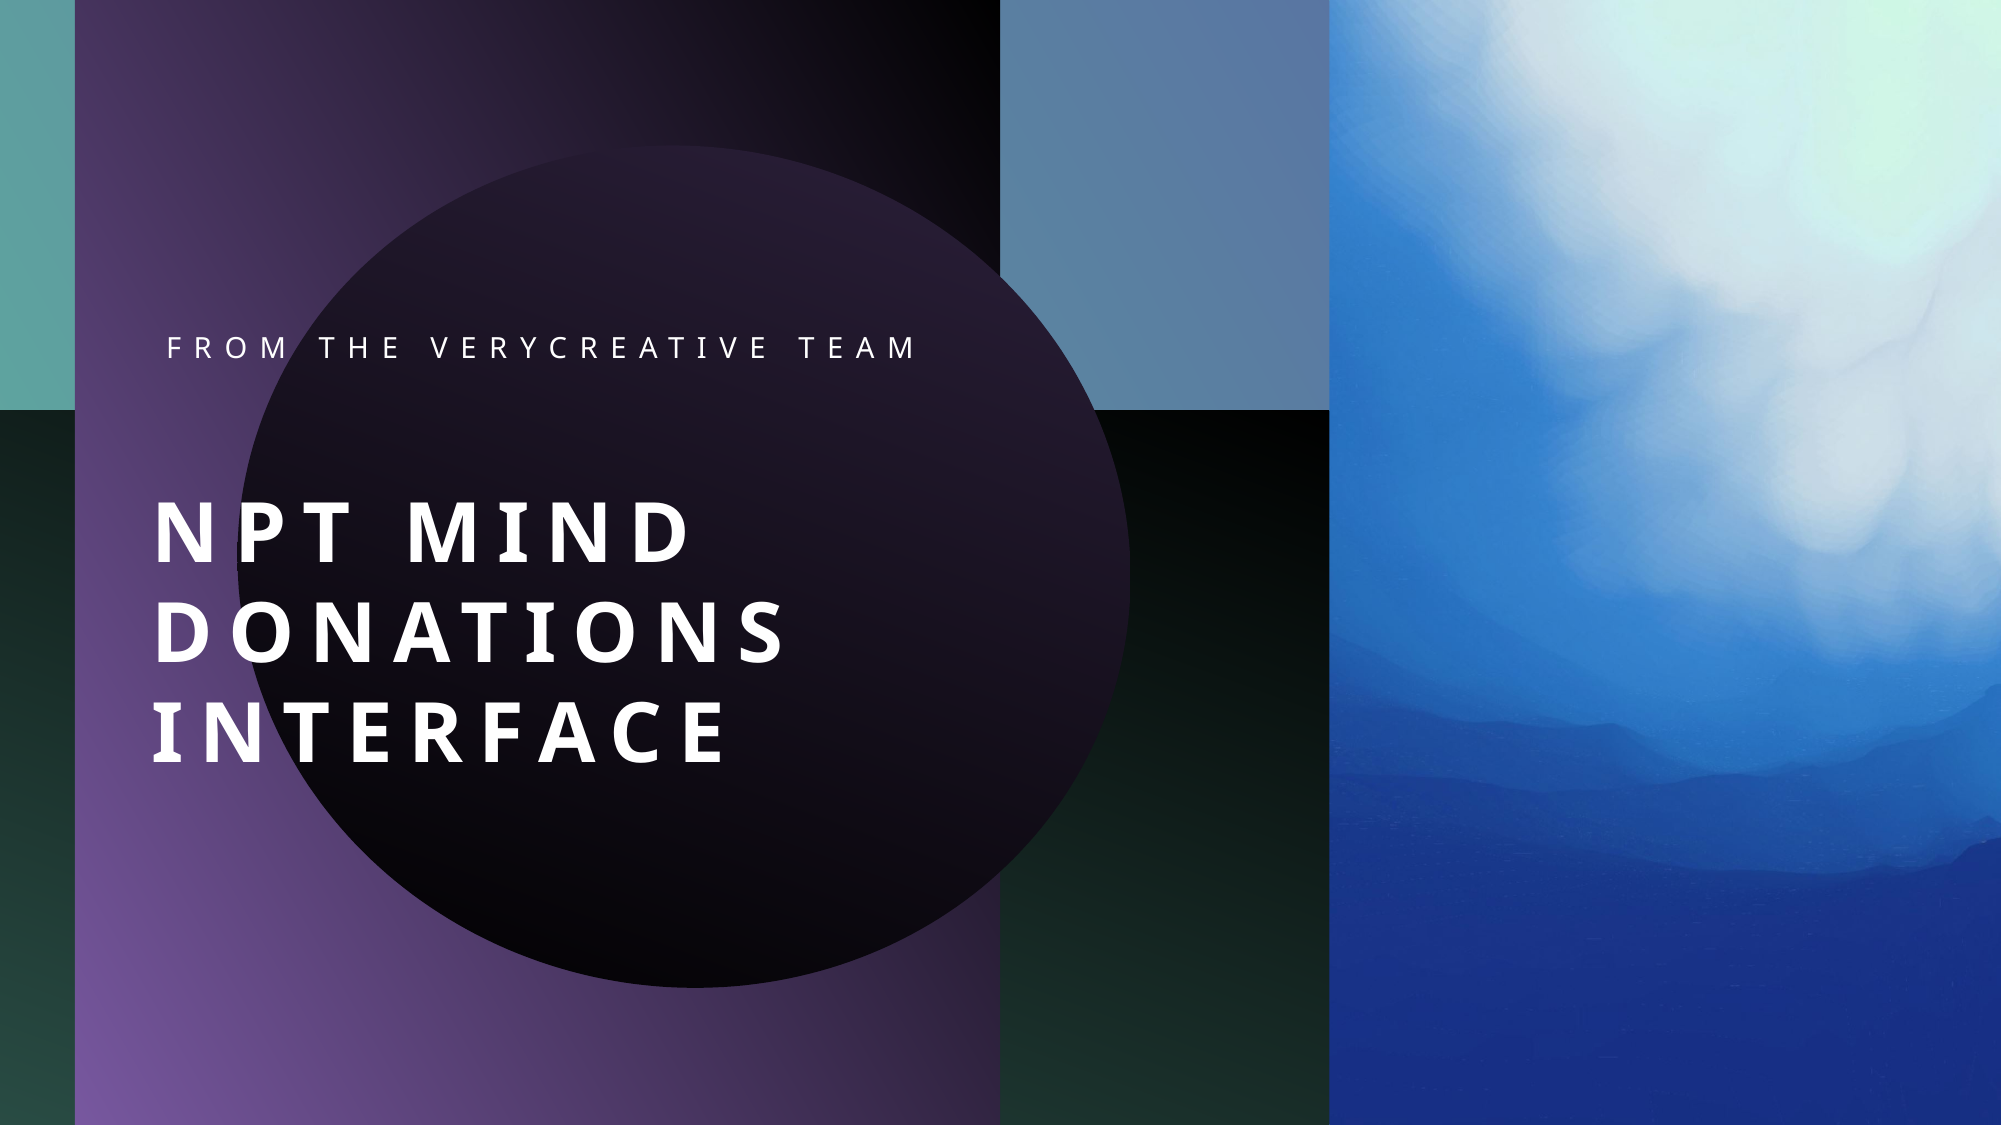

From the VeryCreative team
# NPT Mind Donations interface